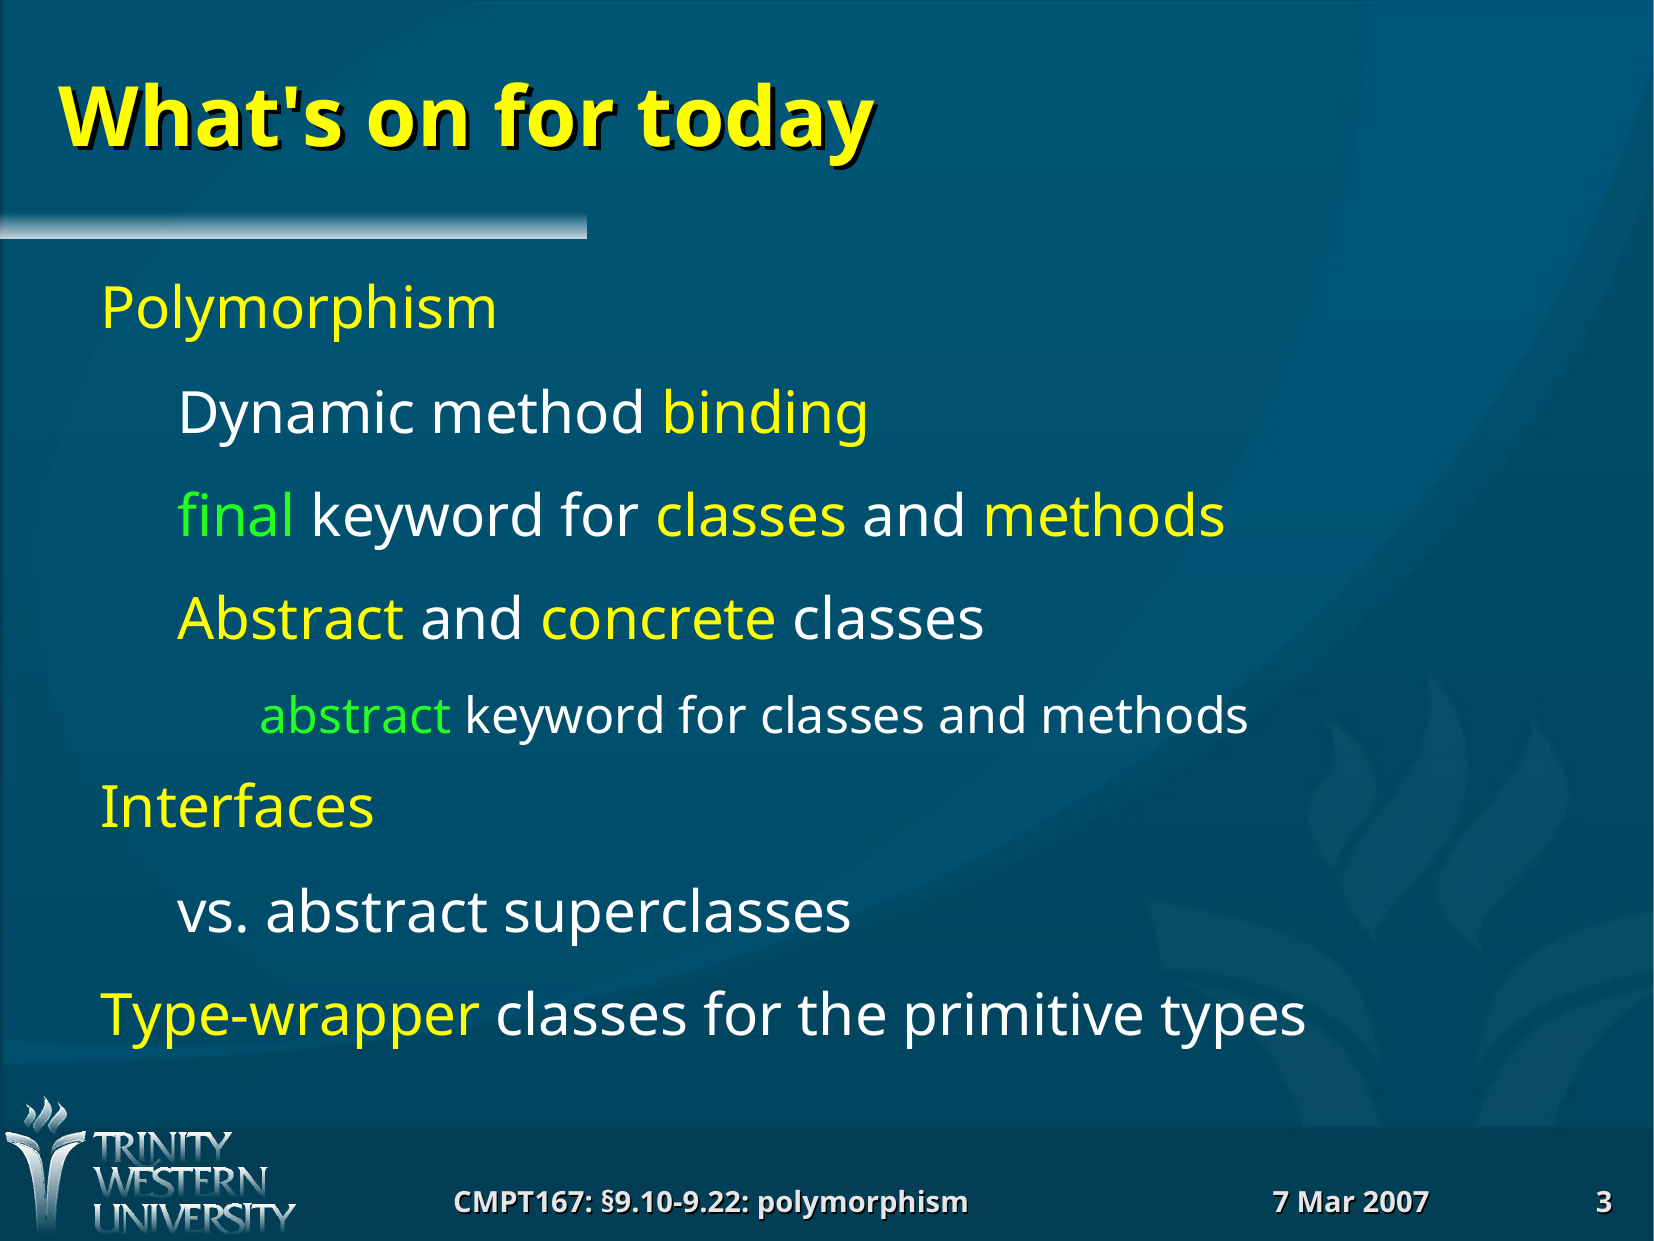

# What's on for today
Polymorphism
Dynamic method binding
final keyword for classes and methods
Abstract and concrete classes
abstract keyword for classes and methods
Interfaces
vs. abstract superclasses
Type-wrapper classes for the primitive types
CMPT167: §9.10-9.22: polymorphism
7 Mar 2007
3